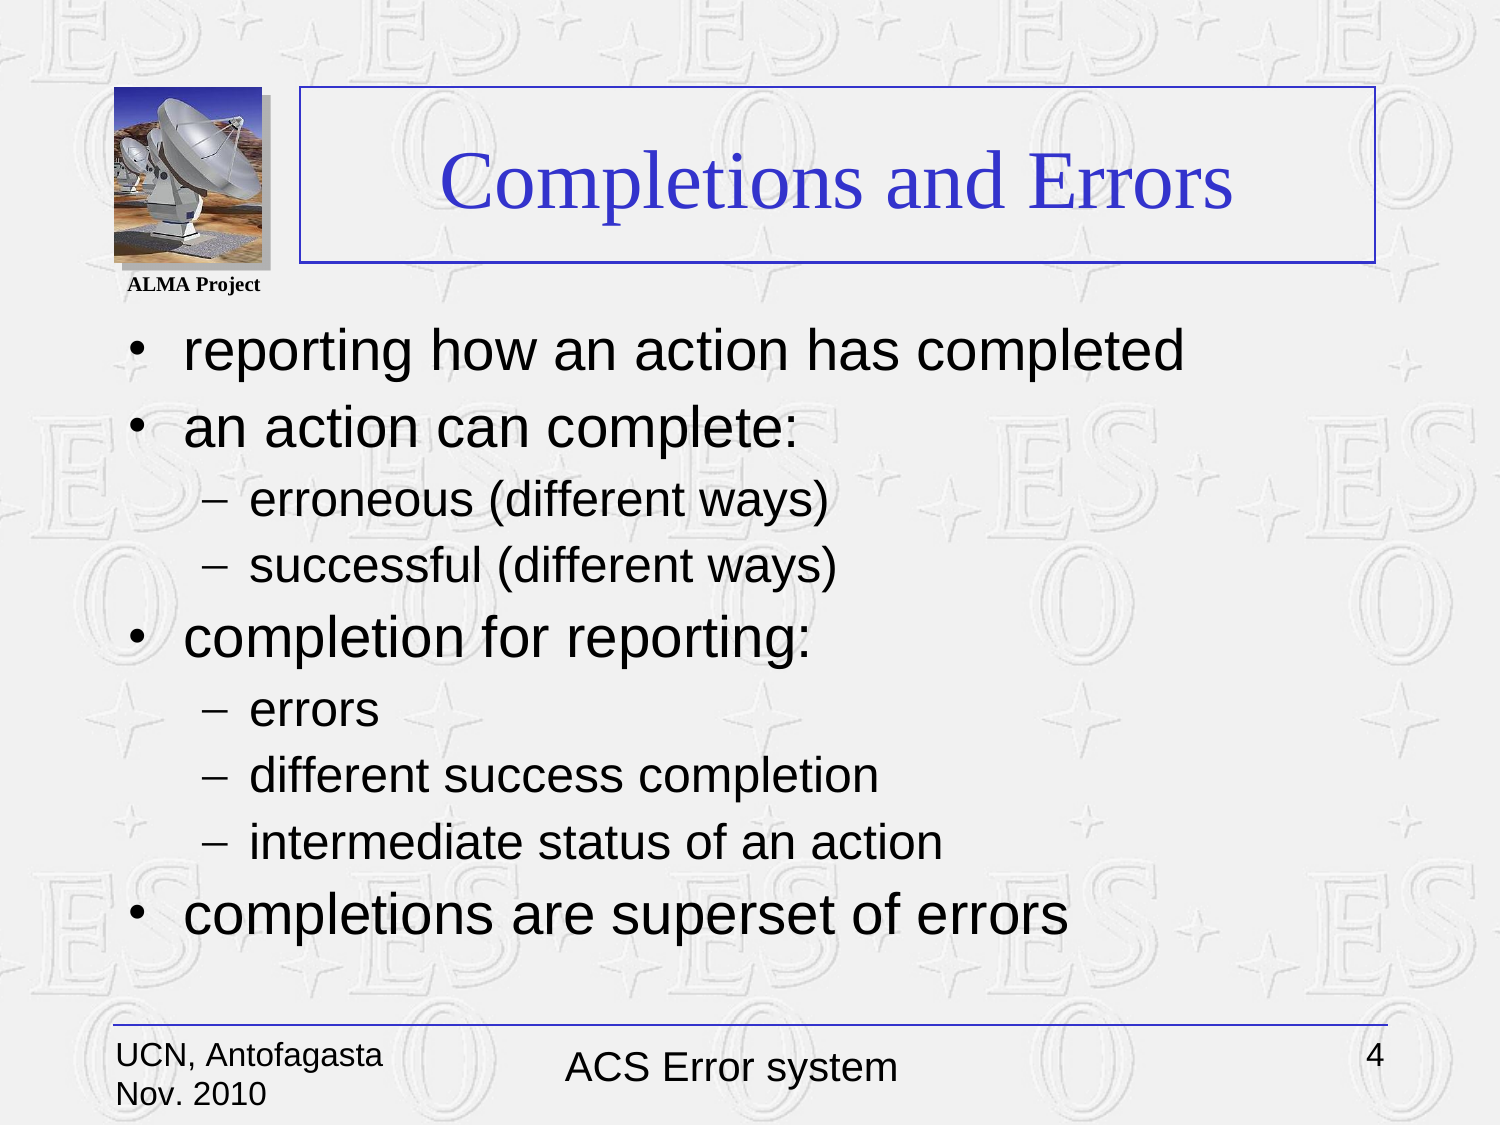

# Completions and Errors
reporting how an action has completed
an action can complete:
erroneous (different ways)
successful (different ways)
completion for reporting:
errors
different success completion
intermediate status of an action
completions are superset of errors
4